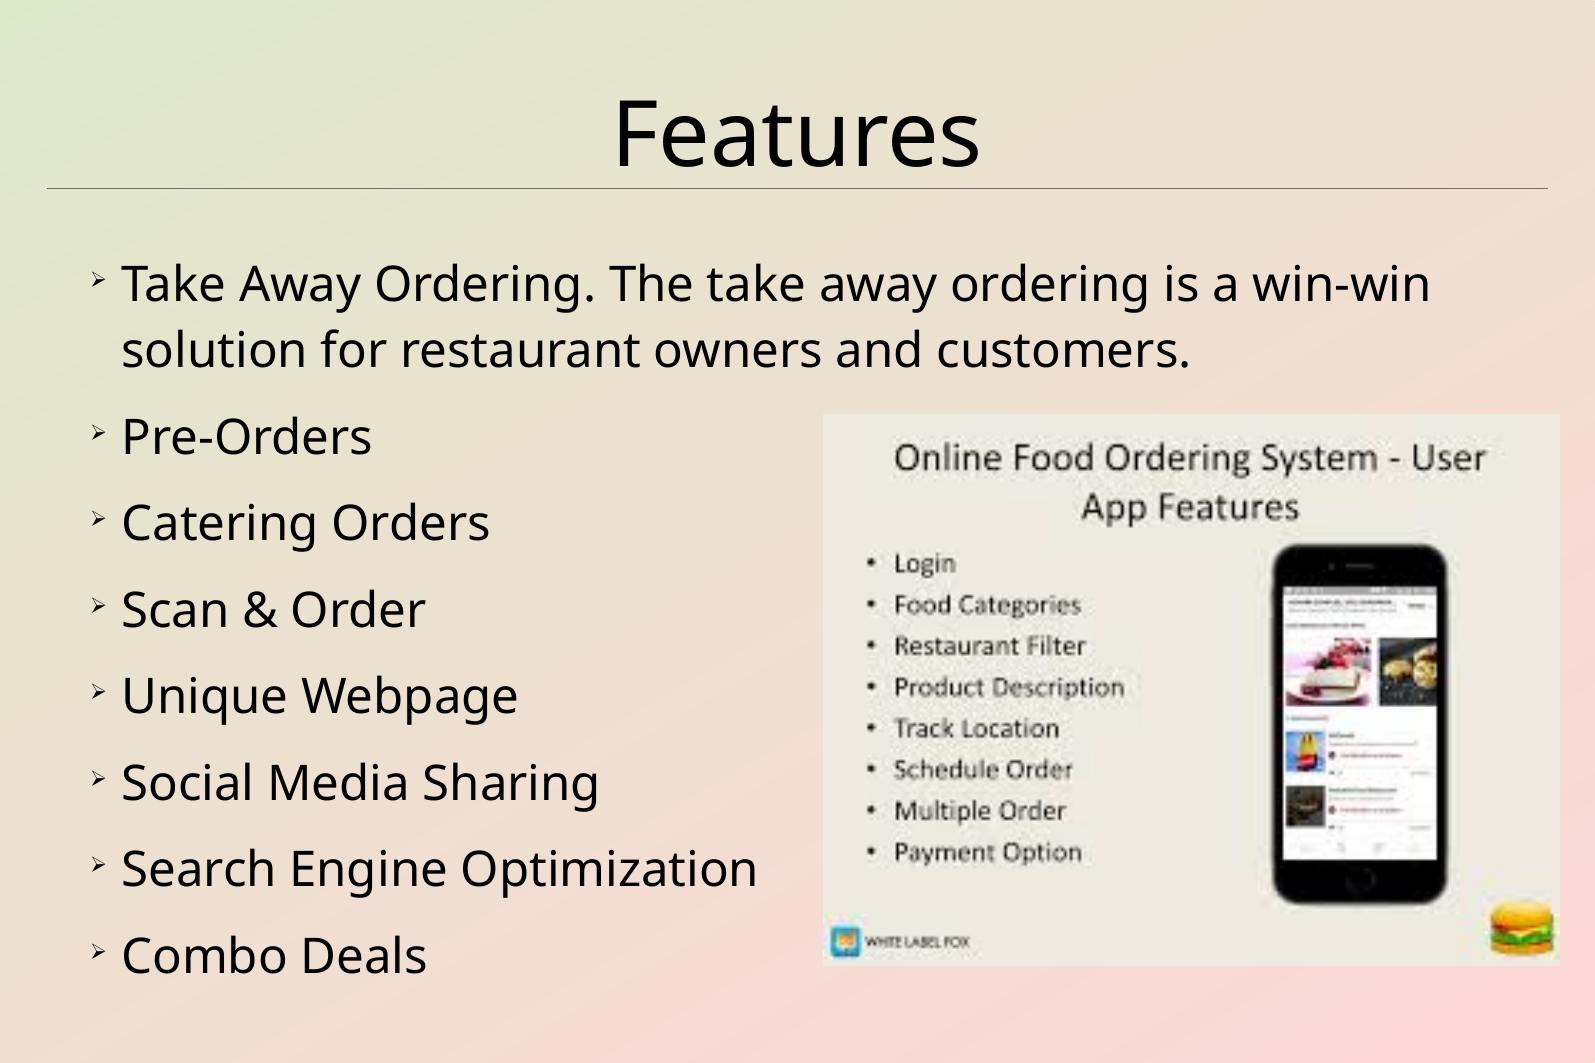

# Features
Take Away Ordering. The take away ordering is a win-win solution for restaurant owners and customers.
Pre-Orders
Catering Orders
Scan & Order
Unique Webpage
Social Media Sharing
Search Engine Optimization
Combo Deals